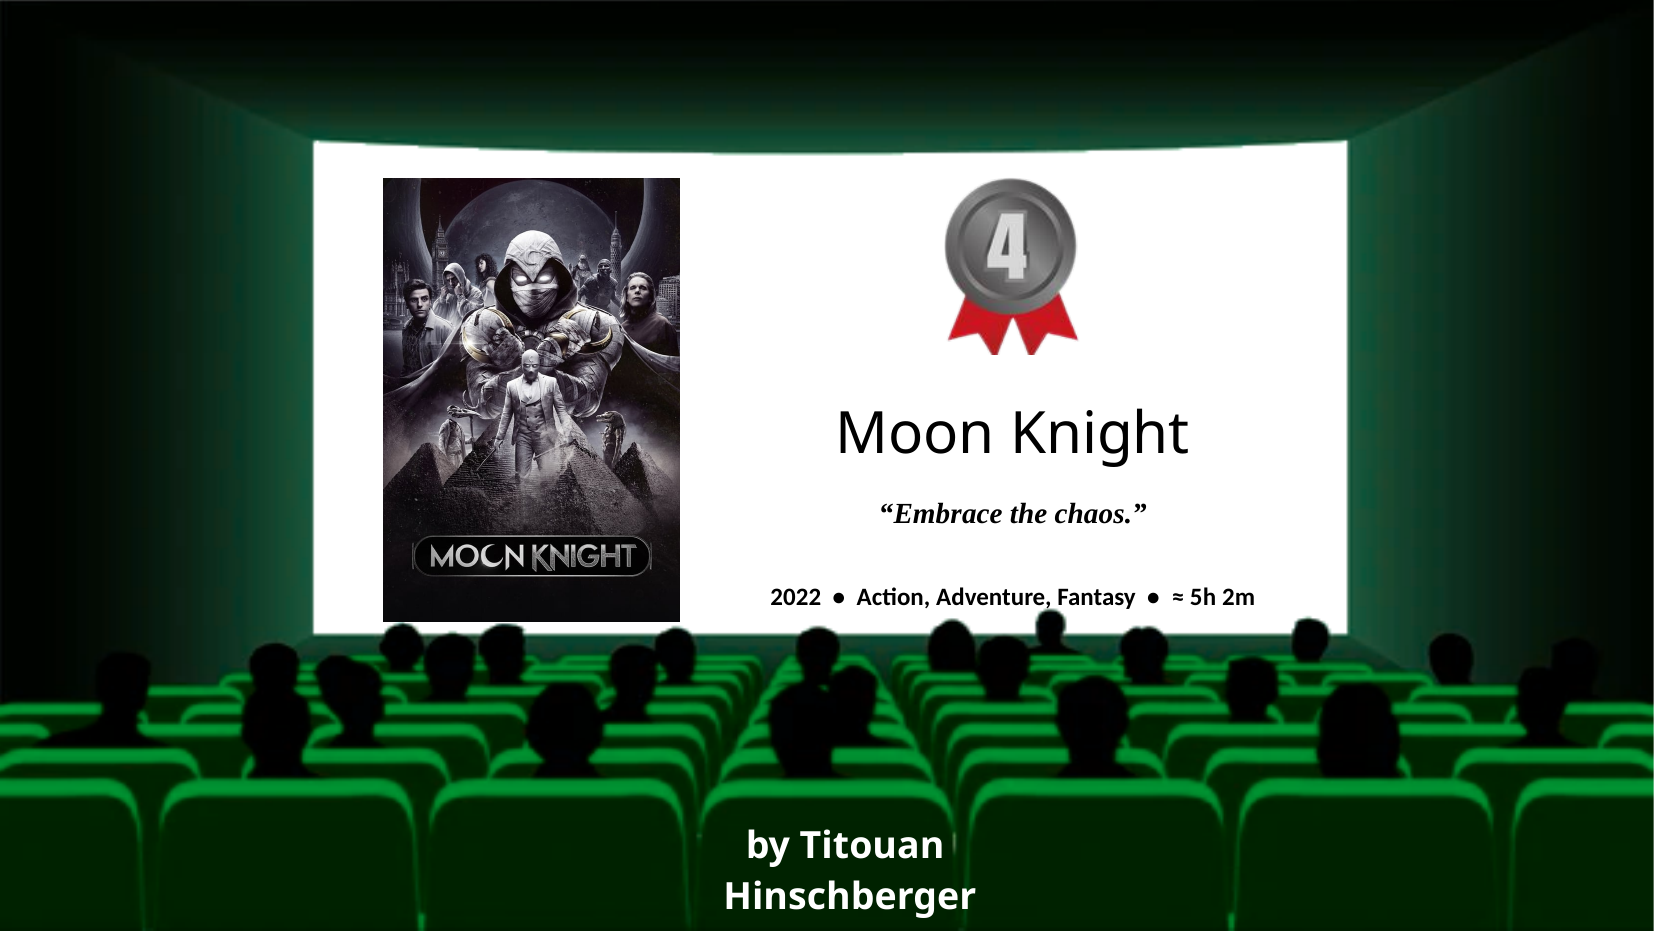

Moon Knight
“Embrace the chaos.”
2022 • Action, Adventure, Fantasy • ≈ 5h 2m